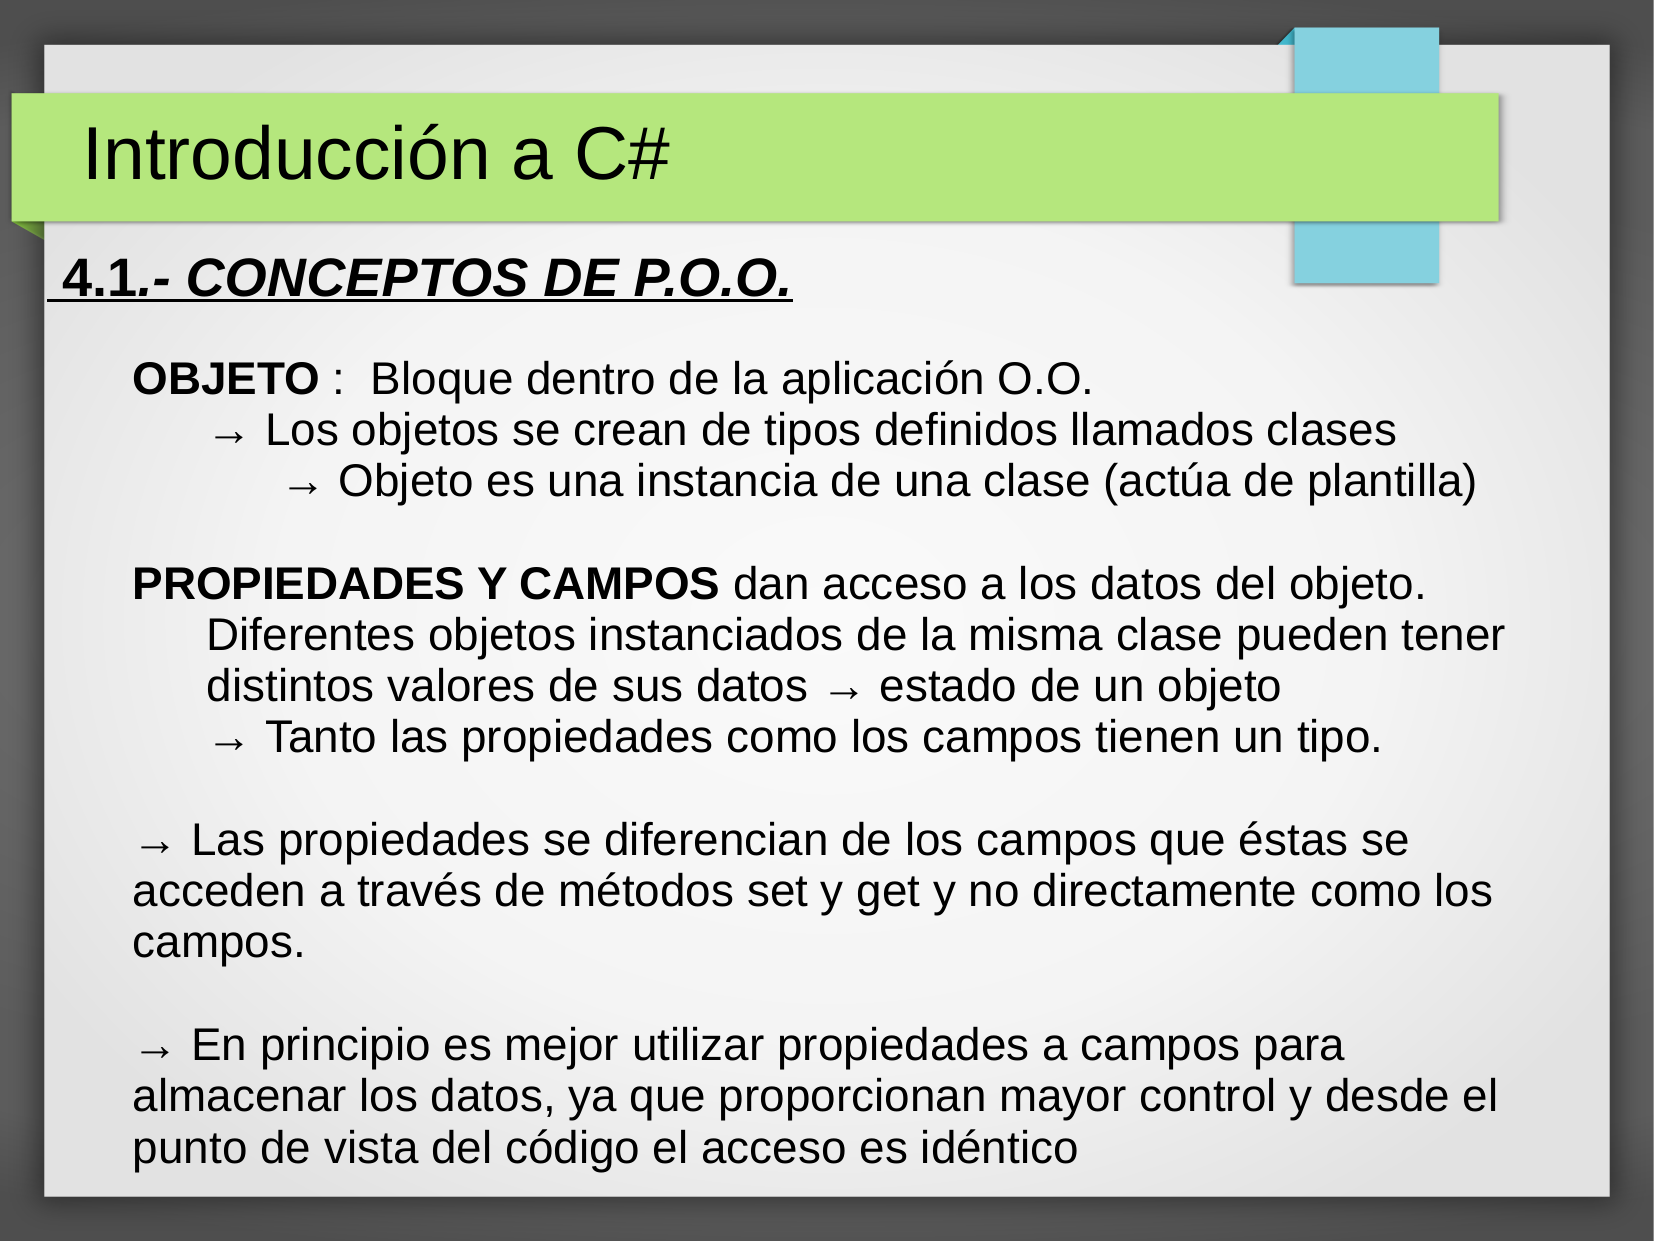

# Introducción a C#
 4.1.- CONCEPTOS DE P.O.O.
	OBJETO : Bloque dentro de la aplicación O.O.
		→ Los objetos se crean de tipos definidos llamados clases
			→ Objeto es una instancia de una clase (actúa de plantilla)
	PROPIEDADES Y CAMPOS dan acceso a los datos del objeto.
		Diferentes objetos instanciados de la misma clase pueden tener 			distintos valores de sus datos → estado de un objeto
		→ Tanto las propiedades como los campos tienen un tipo.
	→ Las propiedades se diferencian de los campos que éstas se 			acceden a través de métodos set y get y no directamente como los 		campos.
	→ En principio es mejor utilizar propiedades a campos para 				almacenar los datos, ya que proporcionan mayor control y desde el 		punto de vista del código el acceso es idéntico